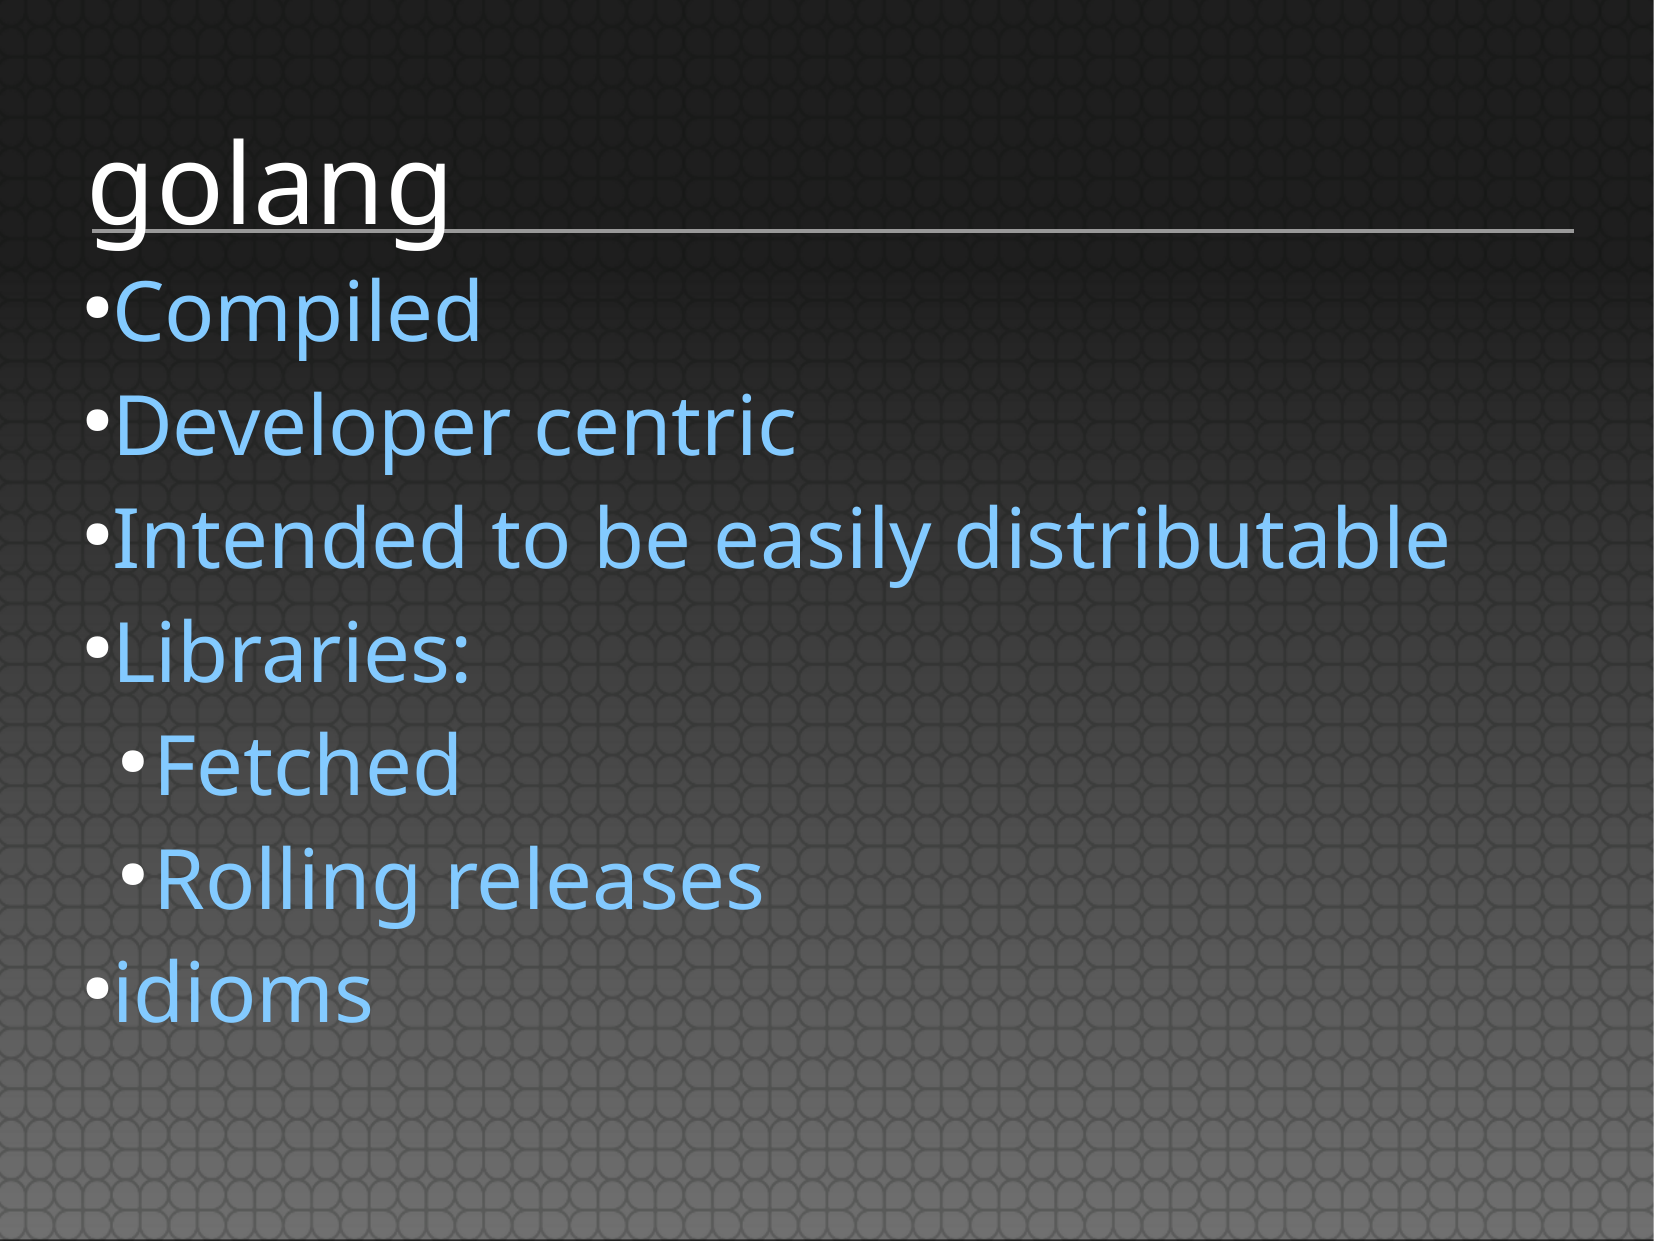

# golang
Compiled
Developer centric
Intended to be easily distributable
Libraries:
Fetched
Rolling releases
idioms